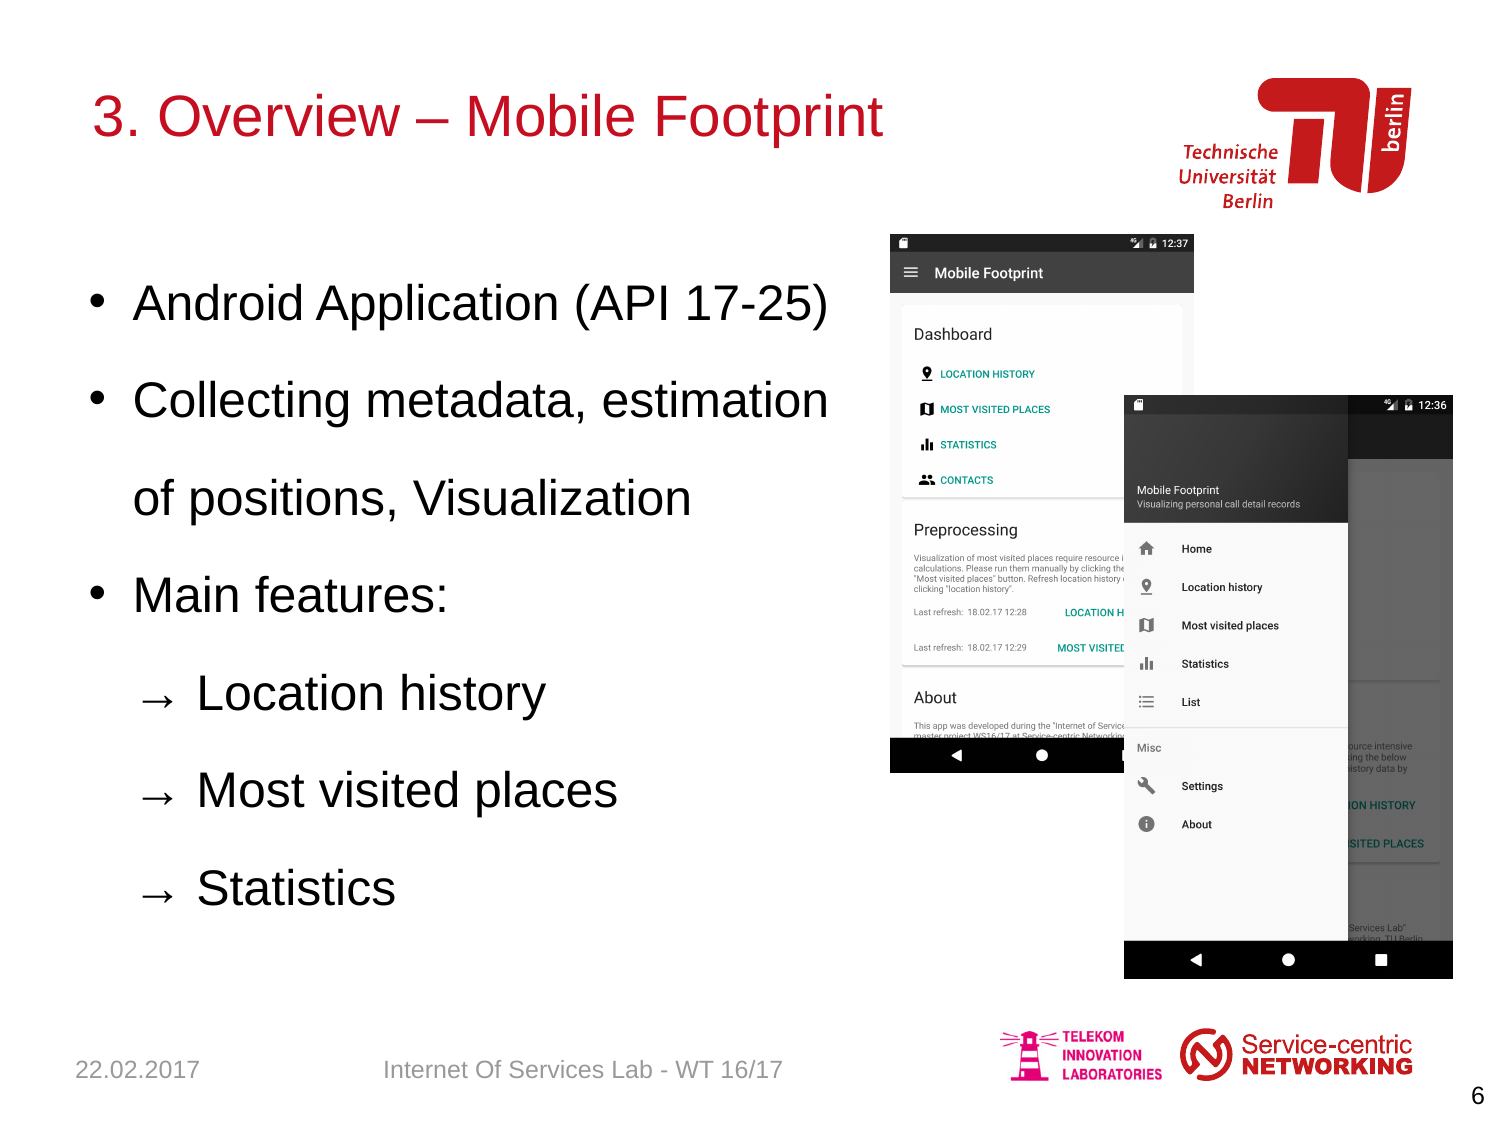

3. Overview – Mobile Footprint
# Android Application (API 17-25)
Collecting metadata, estimation
of positions, Visualization
Main features:
→ Location history
→ Most visited places
→ Statistics
22.02.2017
Internet Of Services Lab - WT 16/17